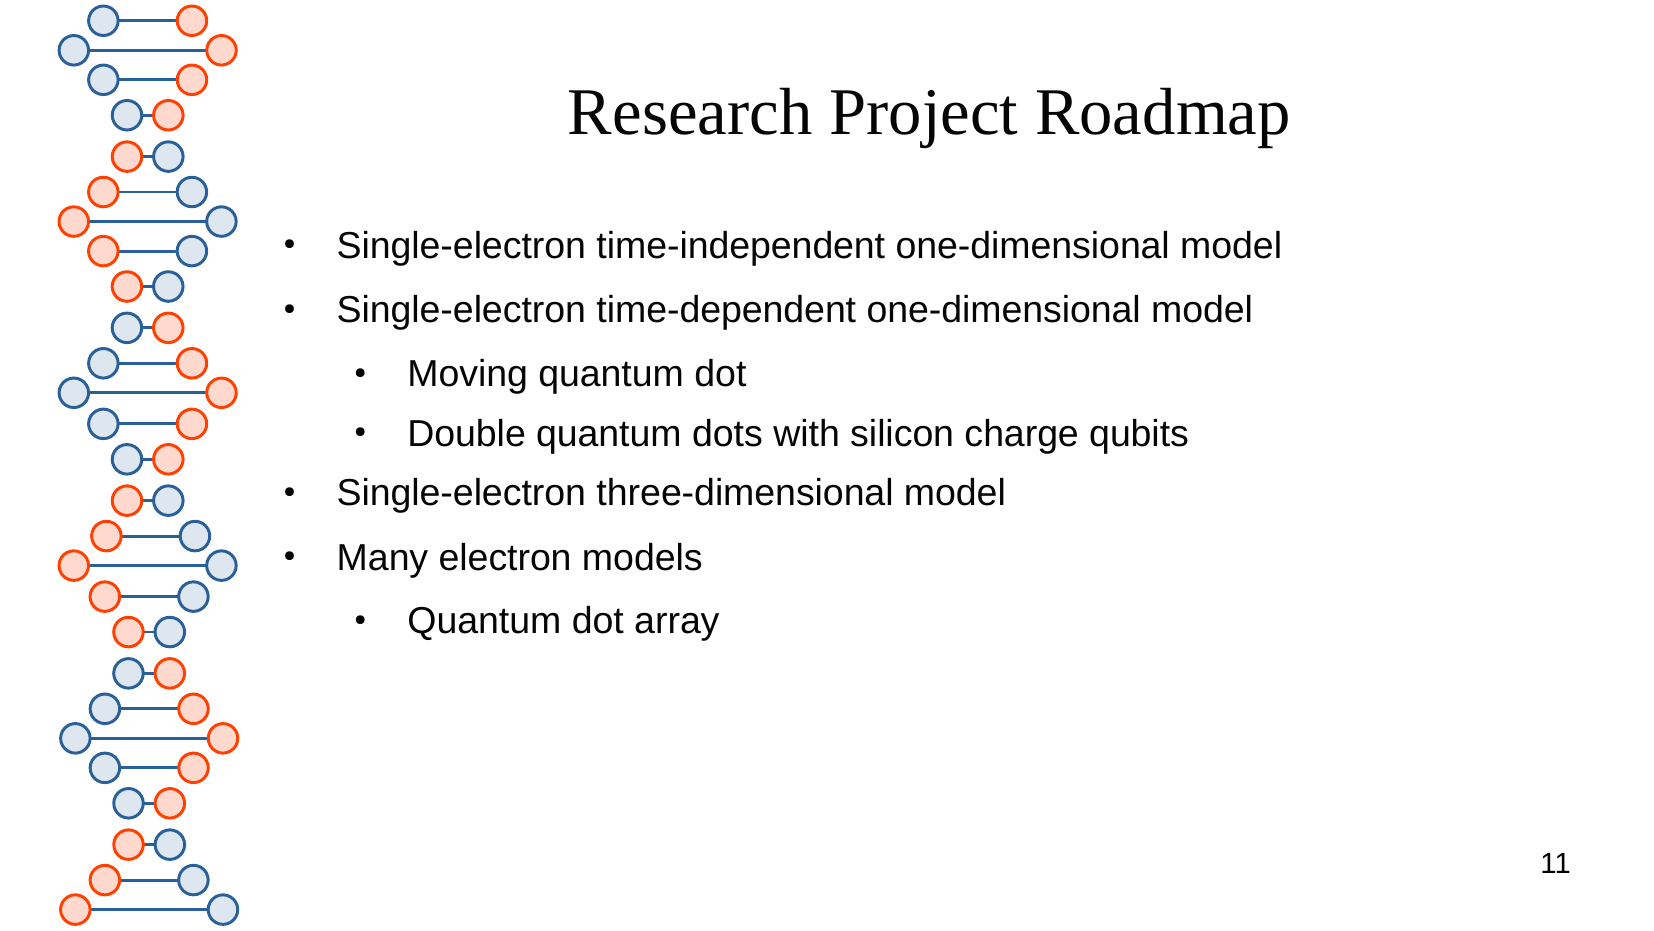

# Research Project Roadmap
Single-electron time-independent one-dimensional model
Single-electron time-dependent one-dimensional model
Moving quantum dot
Double quantum dots with silicon charge qubits
Single-electron three-dimensional model
Many electron models
Quantum dot array
11